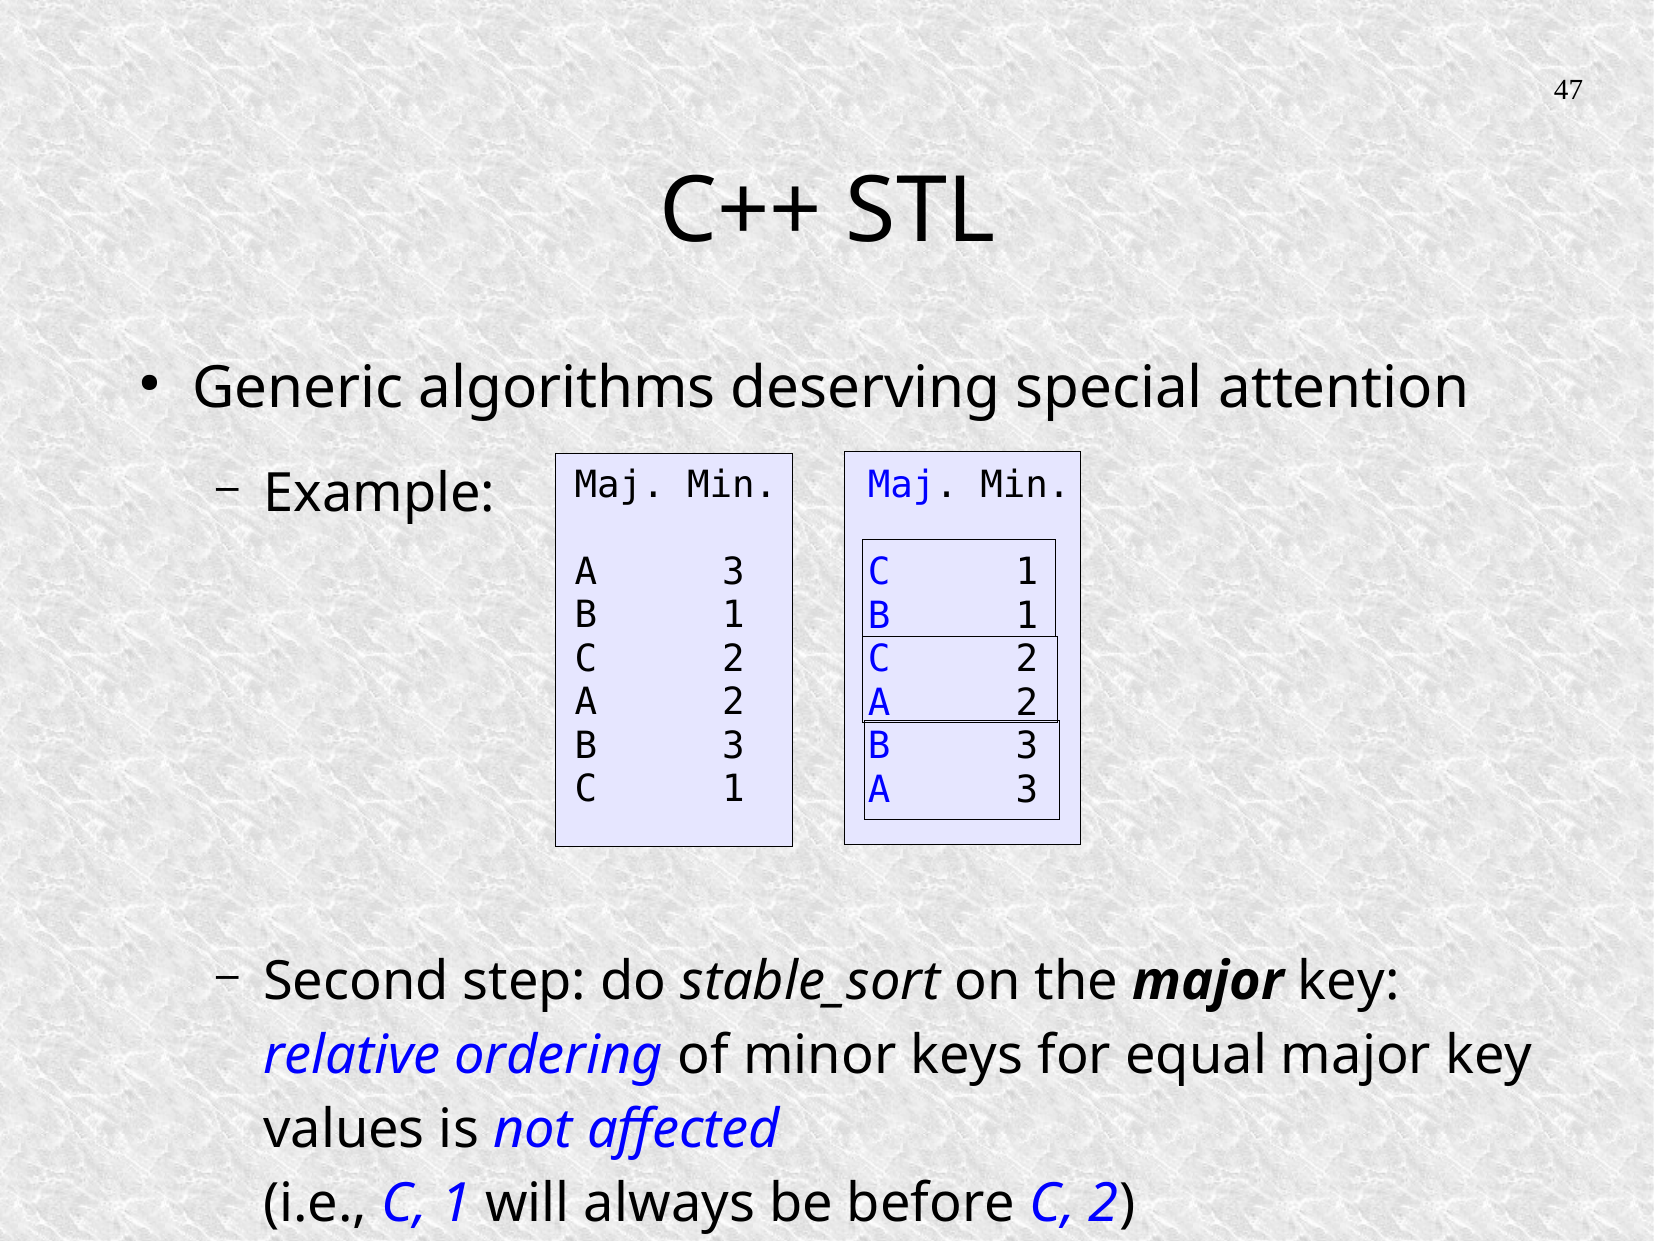

47
# C++ STL
Generic algorithms deserving special attention
Example:
Second step: do stable_sort on the major key:
relative ordering of minor keys for equal major key values is not affected
(i.e., C, 1 will always be before C, 2)
Maj. Min.
A		3
B		1
C		2
A		2
B		3
C		1
Maj. Min.
C		1
B		1
C		2
A		2
B		3
A		3